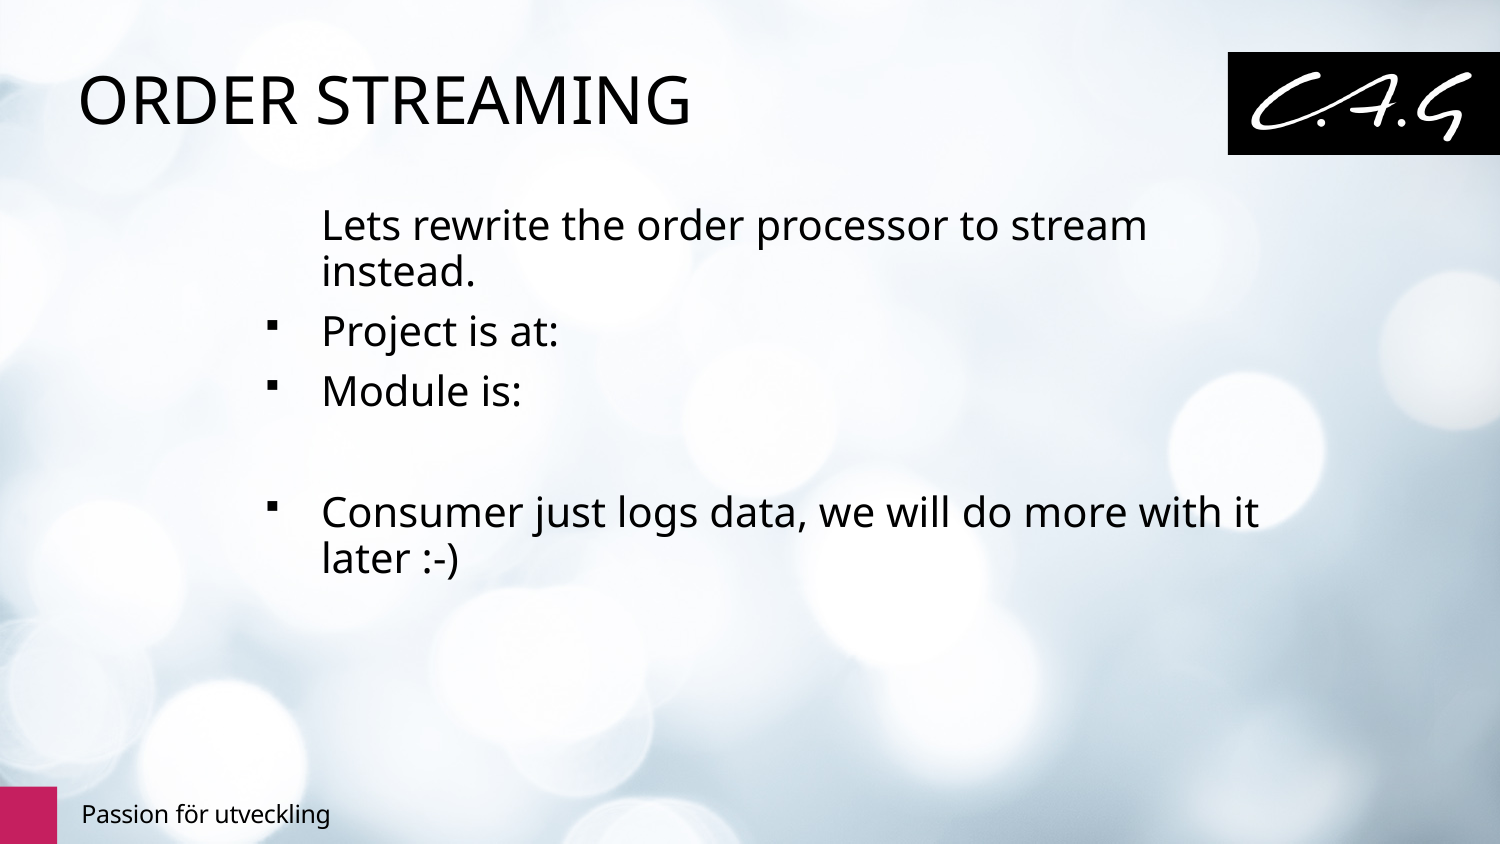

Order STREAMING
# Lets rewrite the order processor to stream instead.
Project is at:
Module is:
Consumer just logs data, we will do more with it later :-)